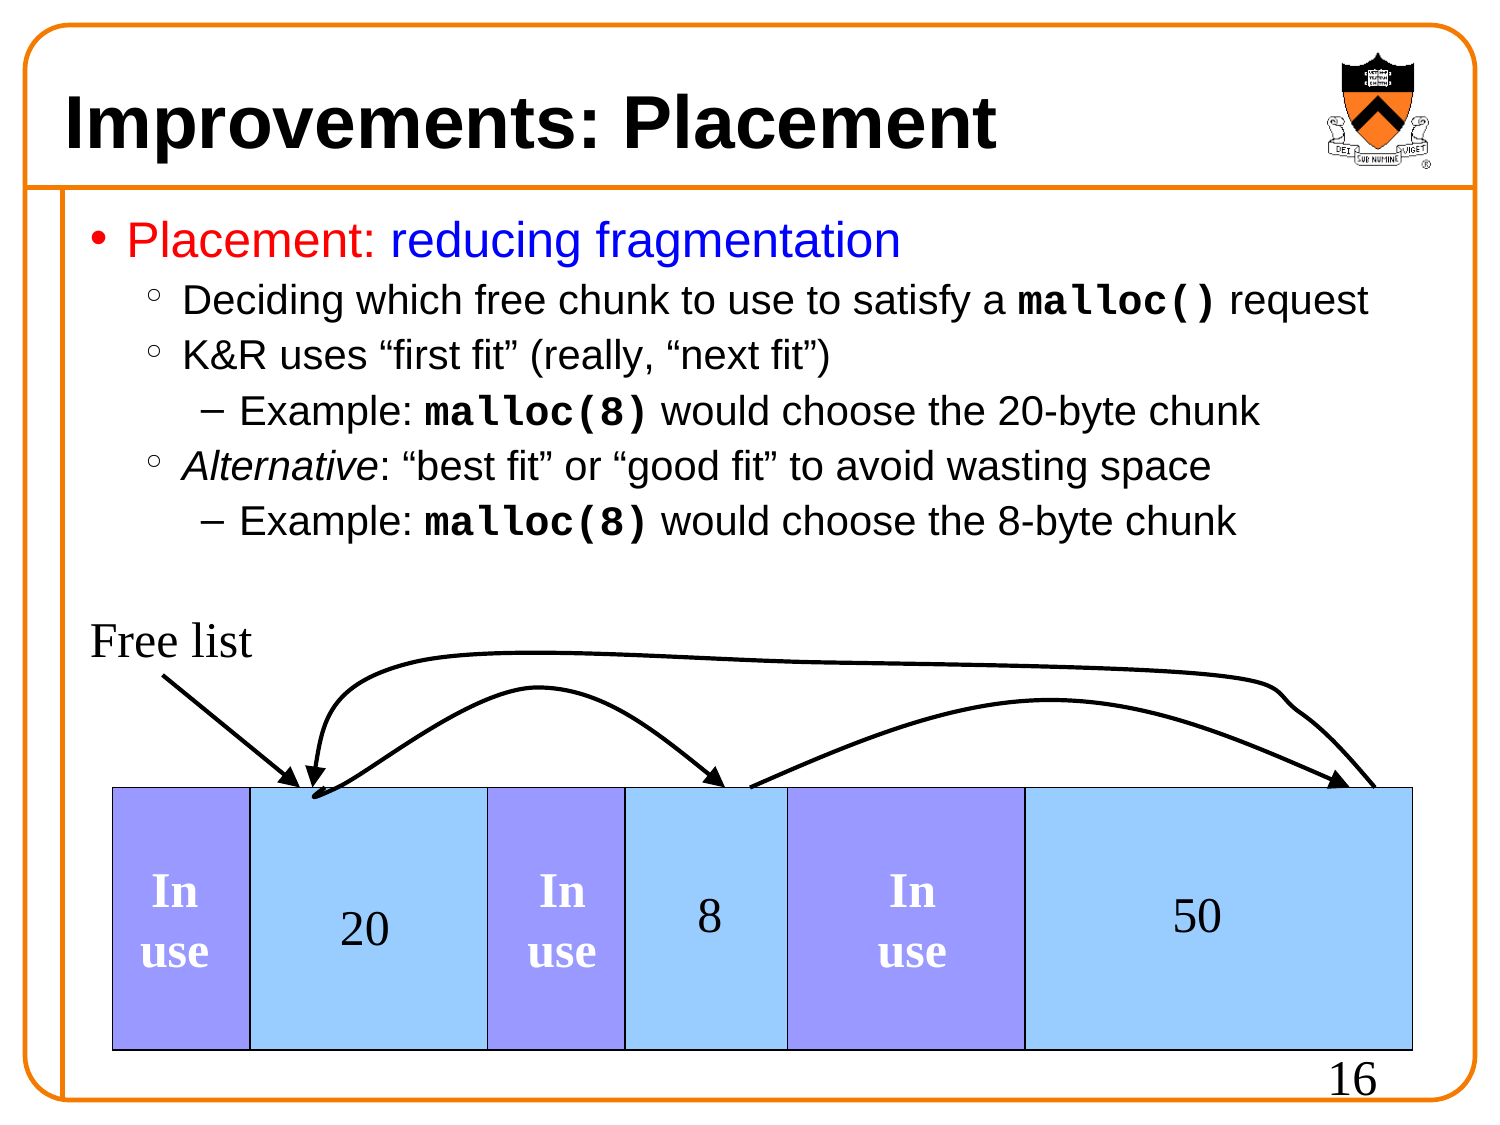

# Improvements: Placement
Placement: reducing fragmentation
Deciding which free chunk to use to satisfy a malloc() request
K&R uses “first fit” (really, “next fit”)
Example: malloc(8) would choose the 20-byte chunk
Alternative: “best fit” or “good fit” to avoid wasting space
Example: malloc(8) would choose the 8-byte chunk
Free list
In
use
In
use
In
use
8
50
20
16